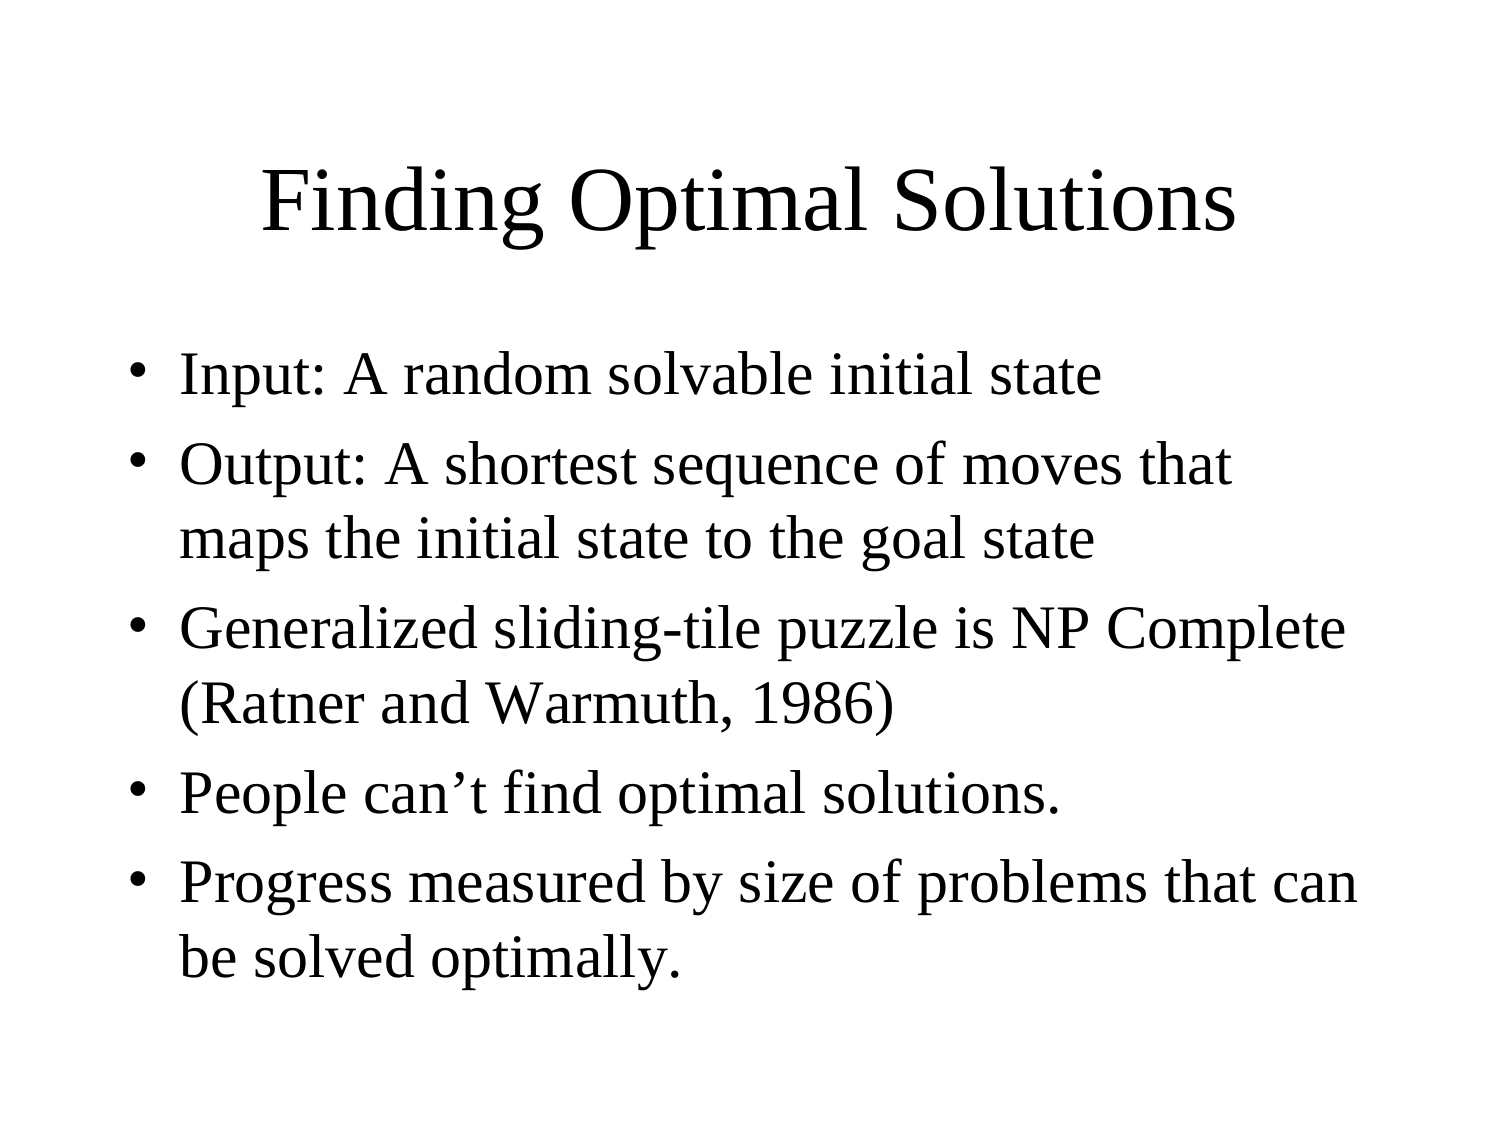

# Finding Optimal Solutions
Input: A random solvable initial state
Output: A shortest sequence of moves that maps the initial state to the goal state
Generalized sliding-tile puzzle is NP Complete (Ratner and Warmuth, 1986)
People can’t find optimal solutions.
Progress measured by size of problems that can be solved optimally.